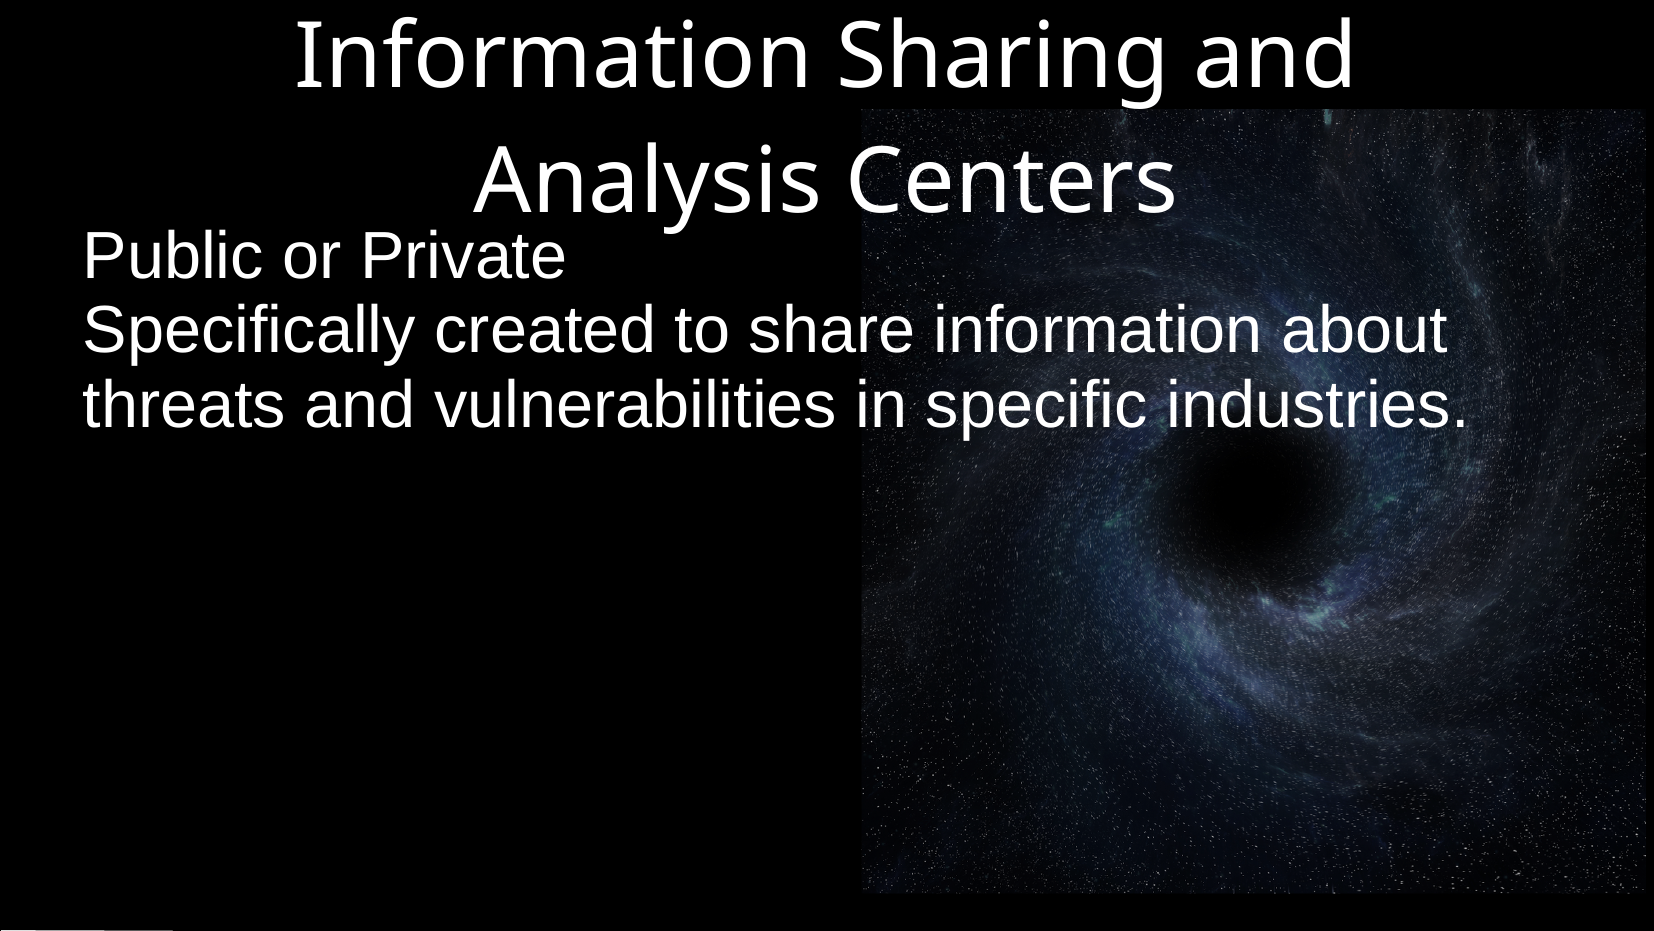

# Information Sharing and Analysis Centers
Public or Private
Specifically created to share information about threats and vulnerabilities in specific industries.